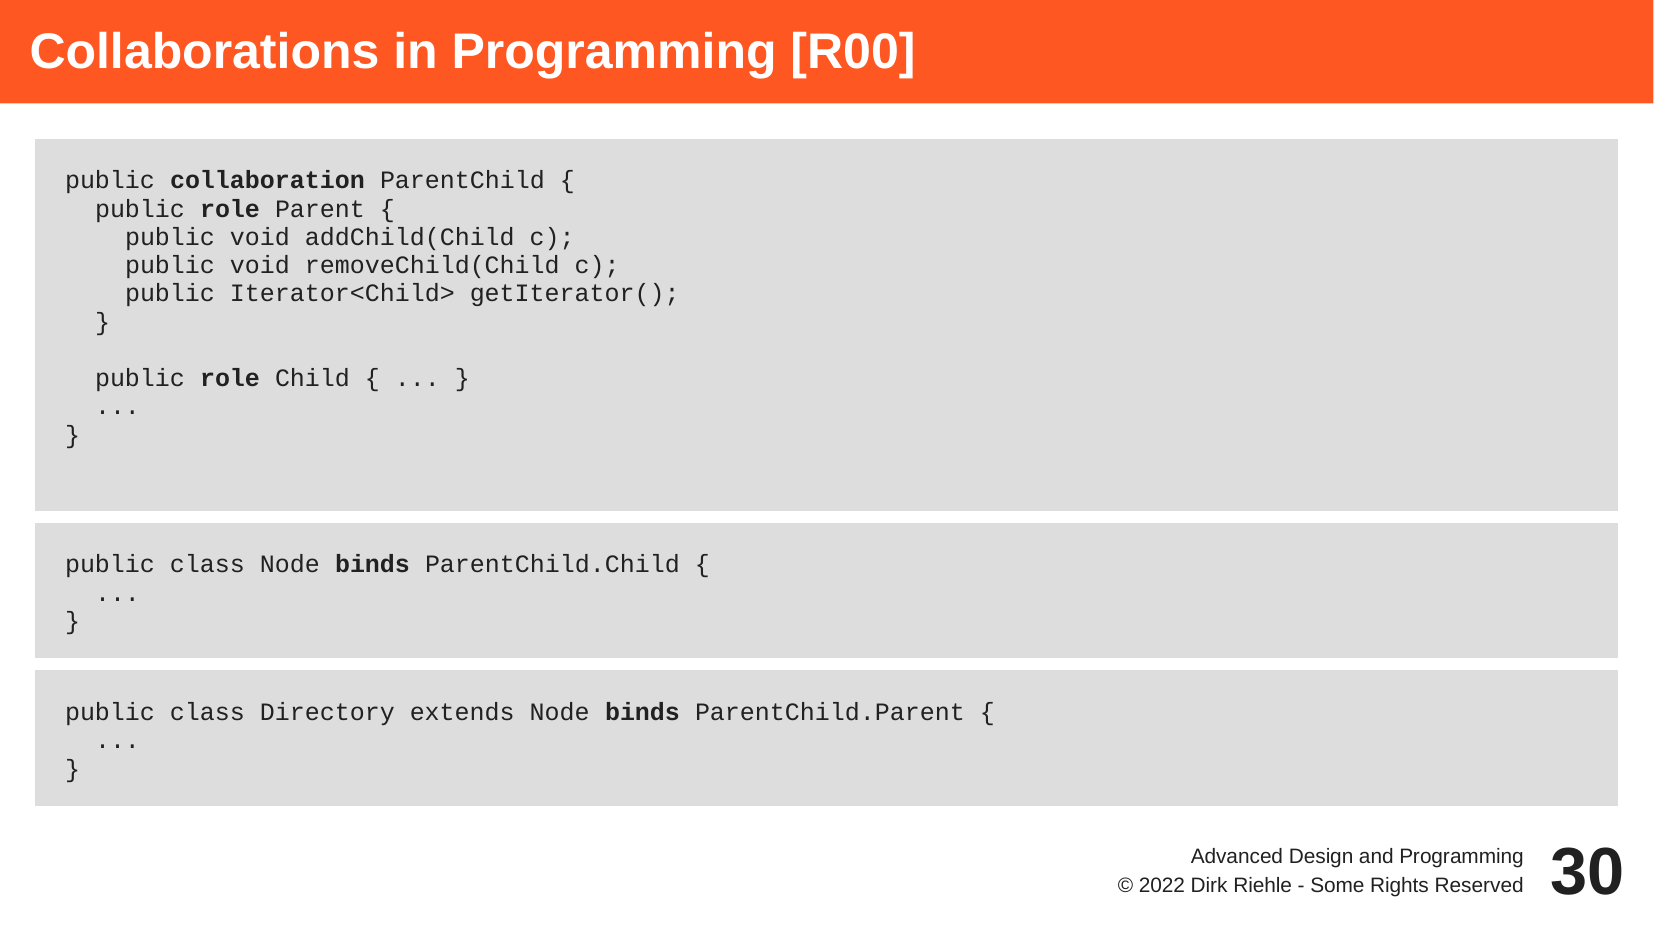

# Collaborations in Programming [R00]
public collaboration ParentChild {
 public role Parent {
 public void addChild(Child c);
 public void removeChild(Child c);
 public Iterator<Child> getIterator();
 }
 public role Child { ... }
 ...
}
public class Node binds ParentChild.Child {
 ...
}
public class Directory extends Node binds ParentChild.Parent {
 ...
}
Advanced Design and Programming
30
© 2022 Dirk Riehle - Some Rights Reserved